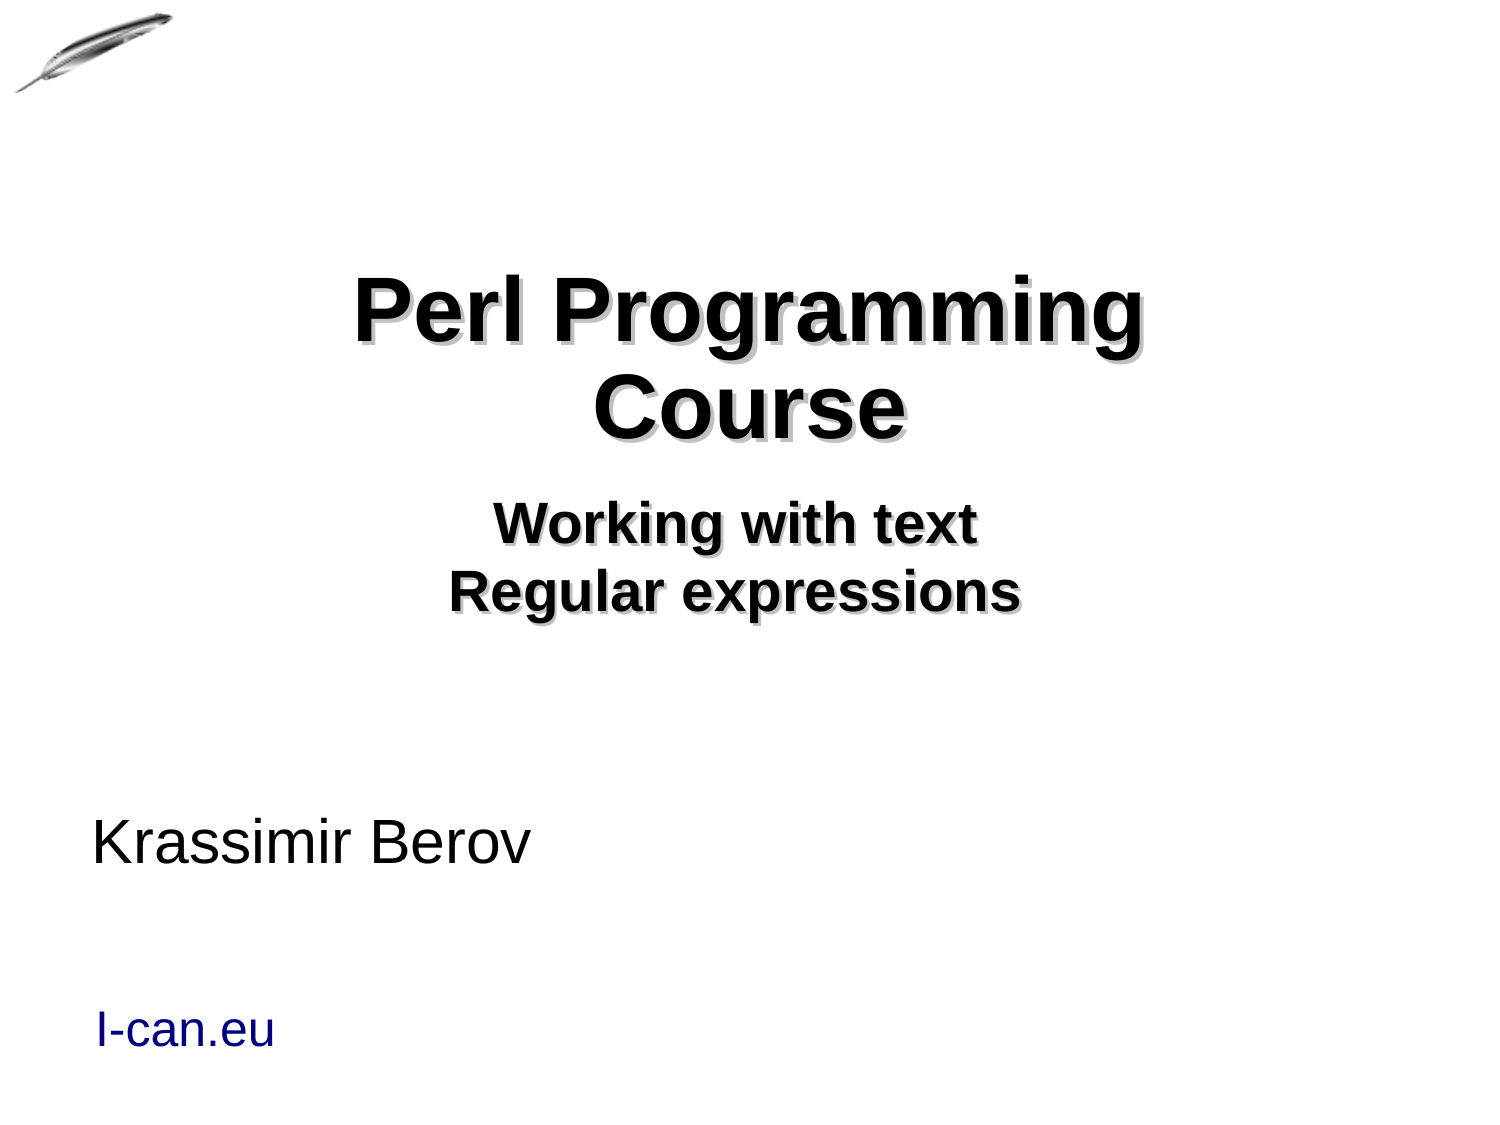

# Perl Programming Course
Working with text
Regular expressions
Krassimir Berov
I-can.eu